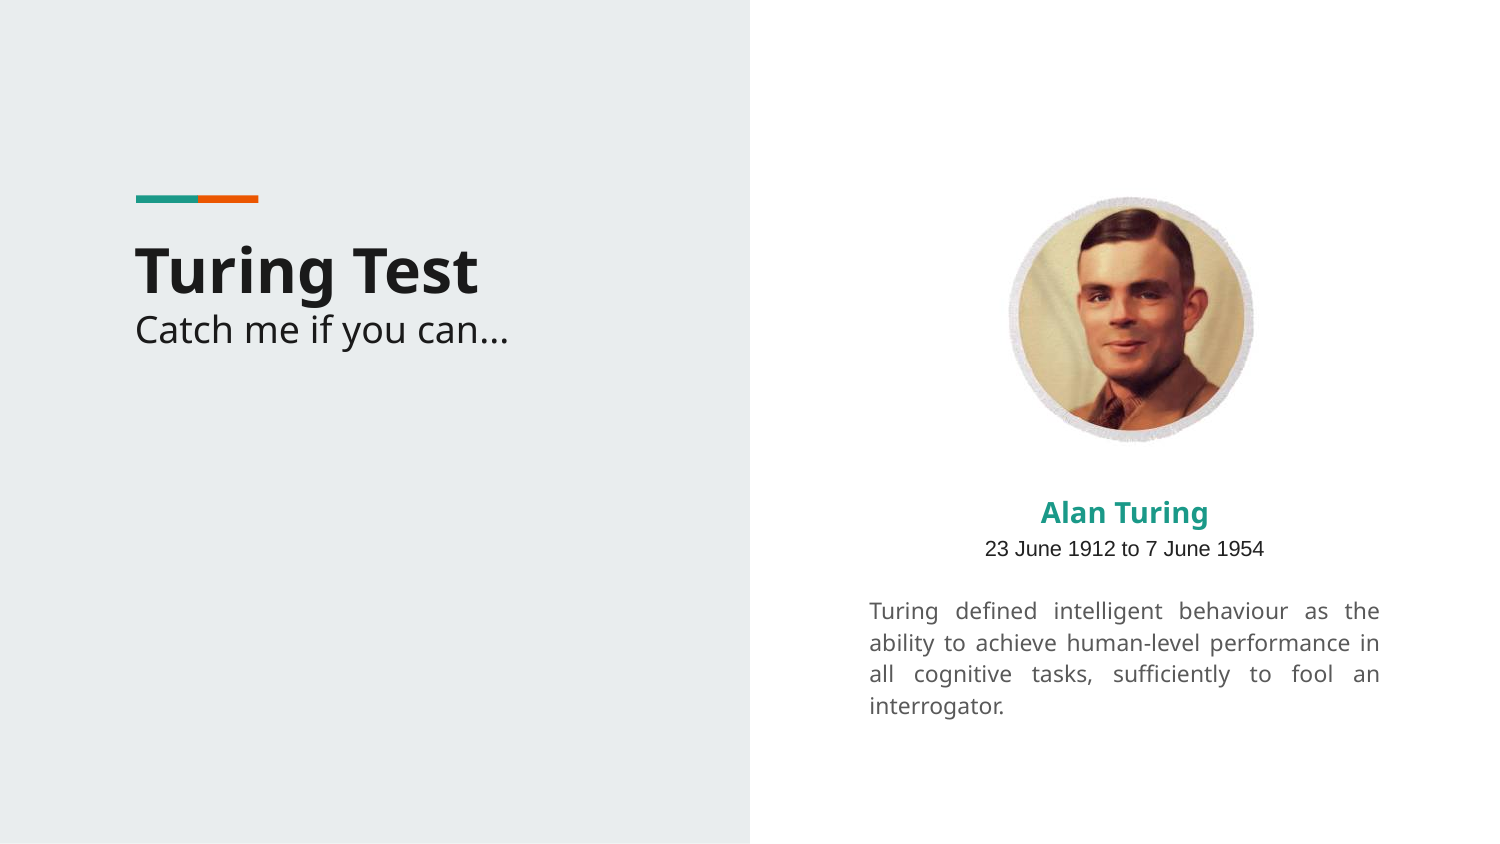

# Turing Test Catch me if you can...
Alan Turing
23 June 1912 to 7 June 1954
Turing defined intelligent behaviour as the ability to achieve human-level performance in all cognitive tasks, sufficiently to fool an interrogator.